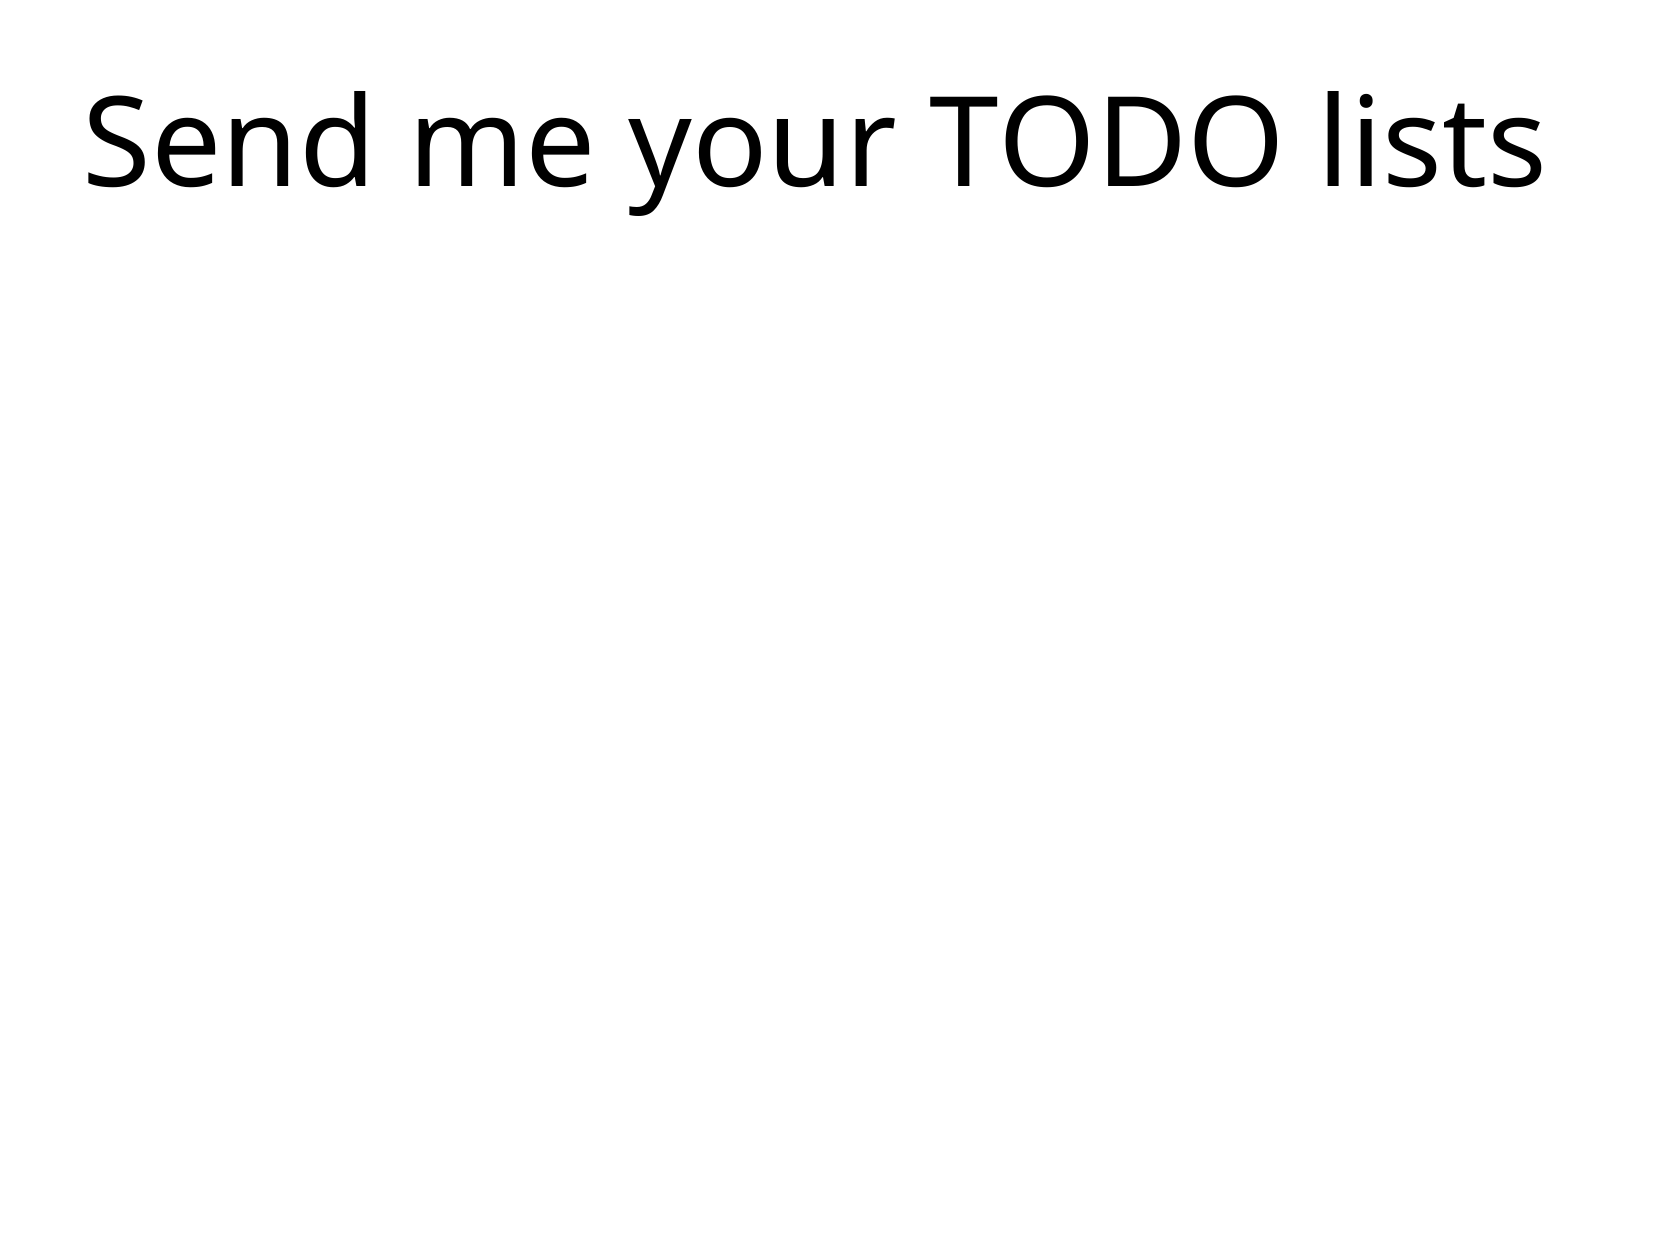

Send me your TODO lists
2.6.20 to 2.6.24-rc8